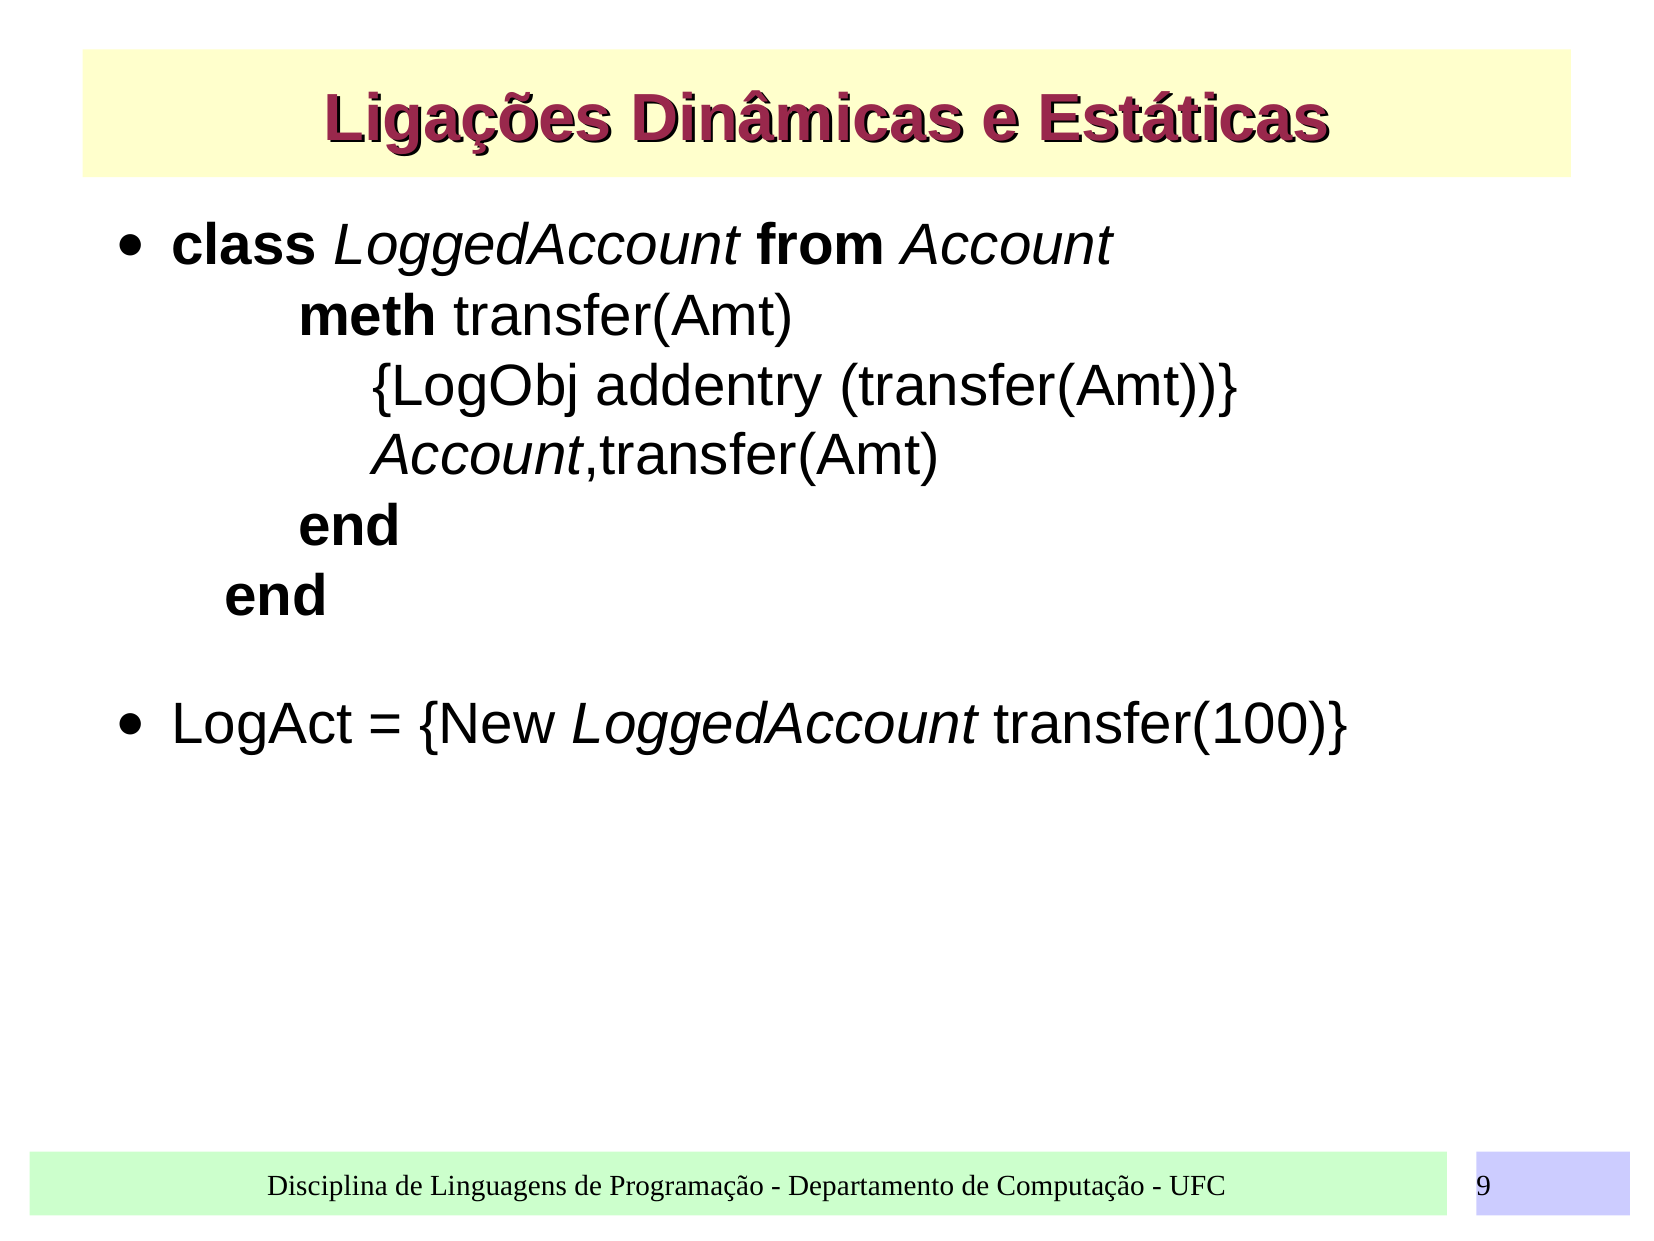

# Ligações Dinâmicas e Estáticas
class LoggedAccount from Account
	meth transfer(Amt)
		{LogObj addentry (transfer(Amt))}
		Account,transfer(Amt)
	end
end
LogAct = {New LoggedAccount transfer(100)}
Disciplina de Linguagens de Programação - Departamento de Computação - UFC